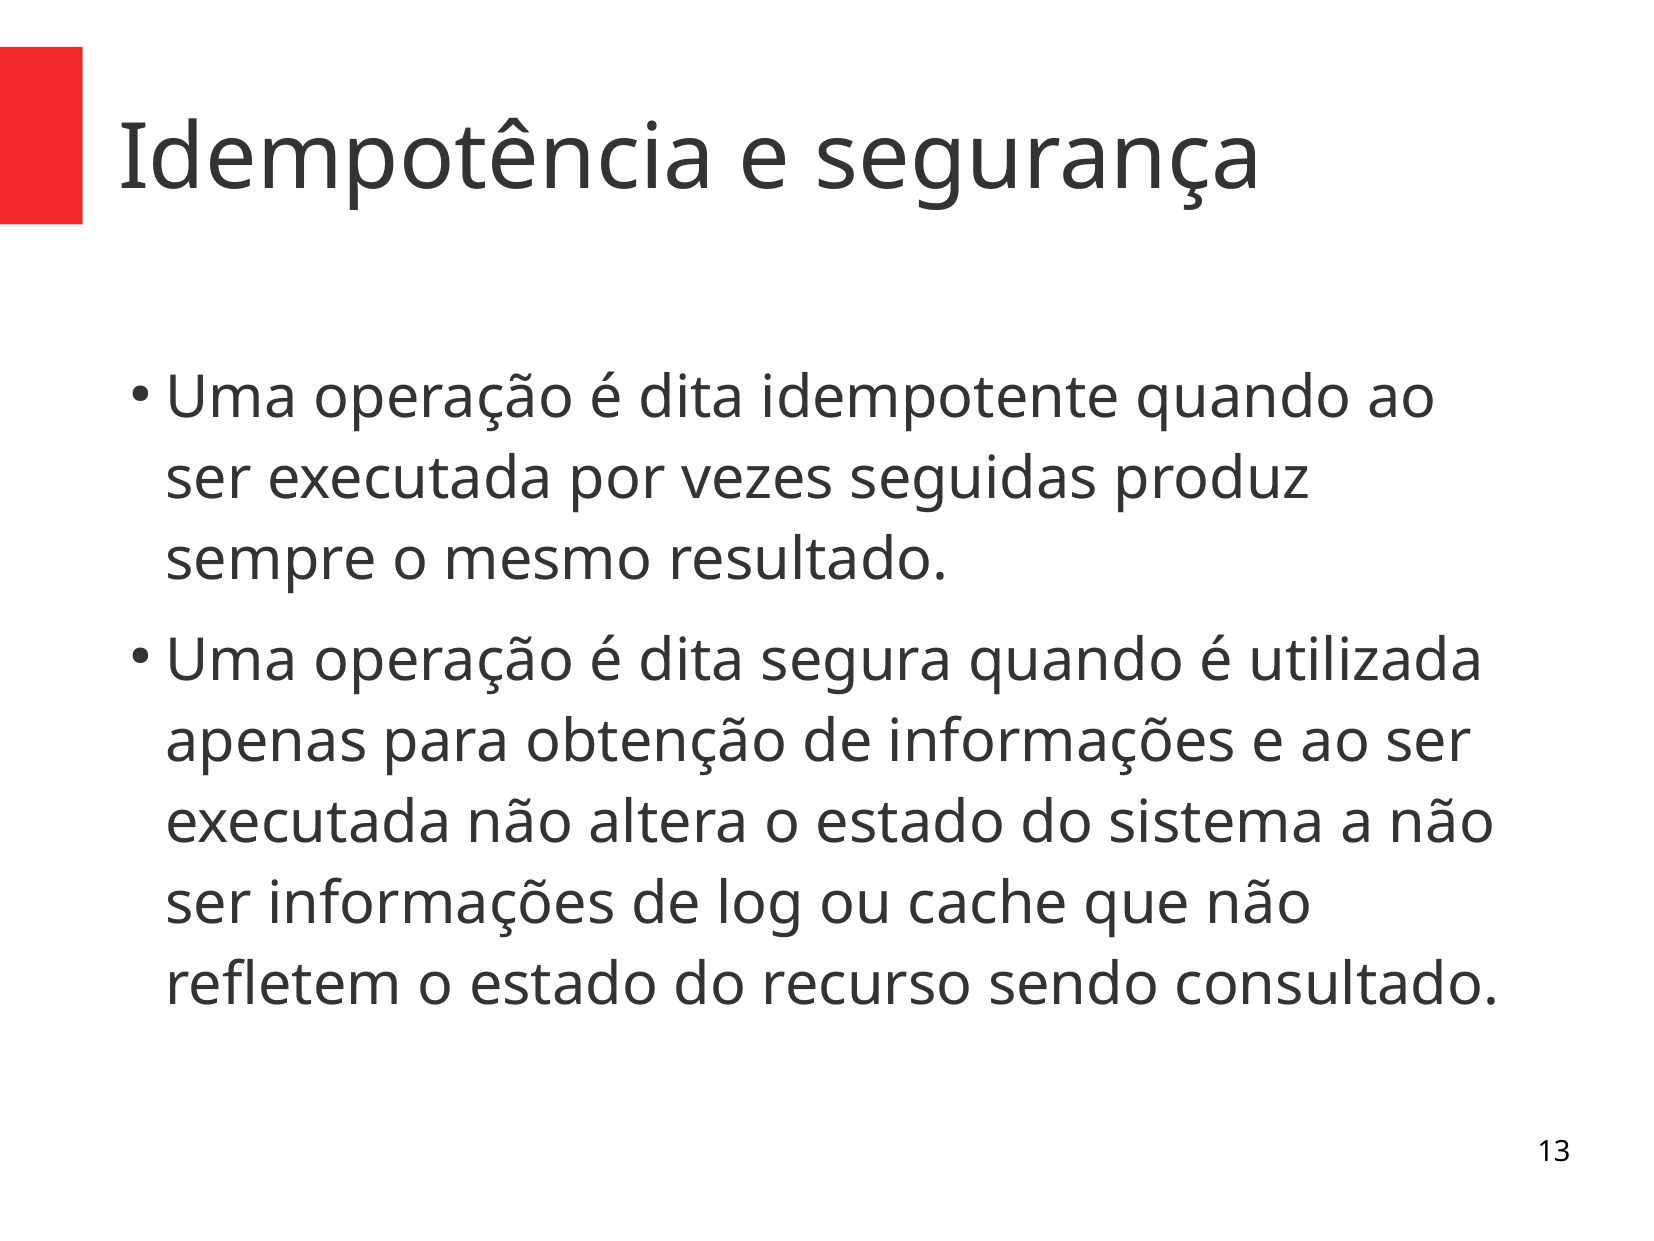

# Idempotência e segurança
Uma operação é dita idempotente quando ao ser executada por vezes seguidas produz sempre o mesmo resultado.
Uma operação é dita segura quando é utilizada apenas para obtenção de informações e ao ser executada não altera o estado do sistema a não ser informações de log ou cache que não refletem o estado do recurso sendo consultado.
13